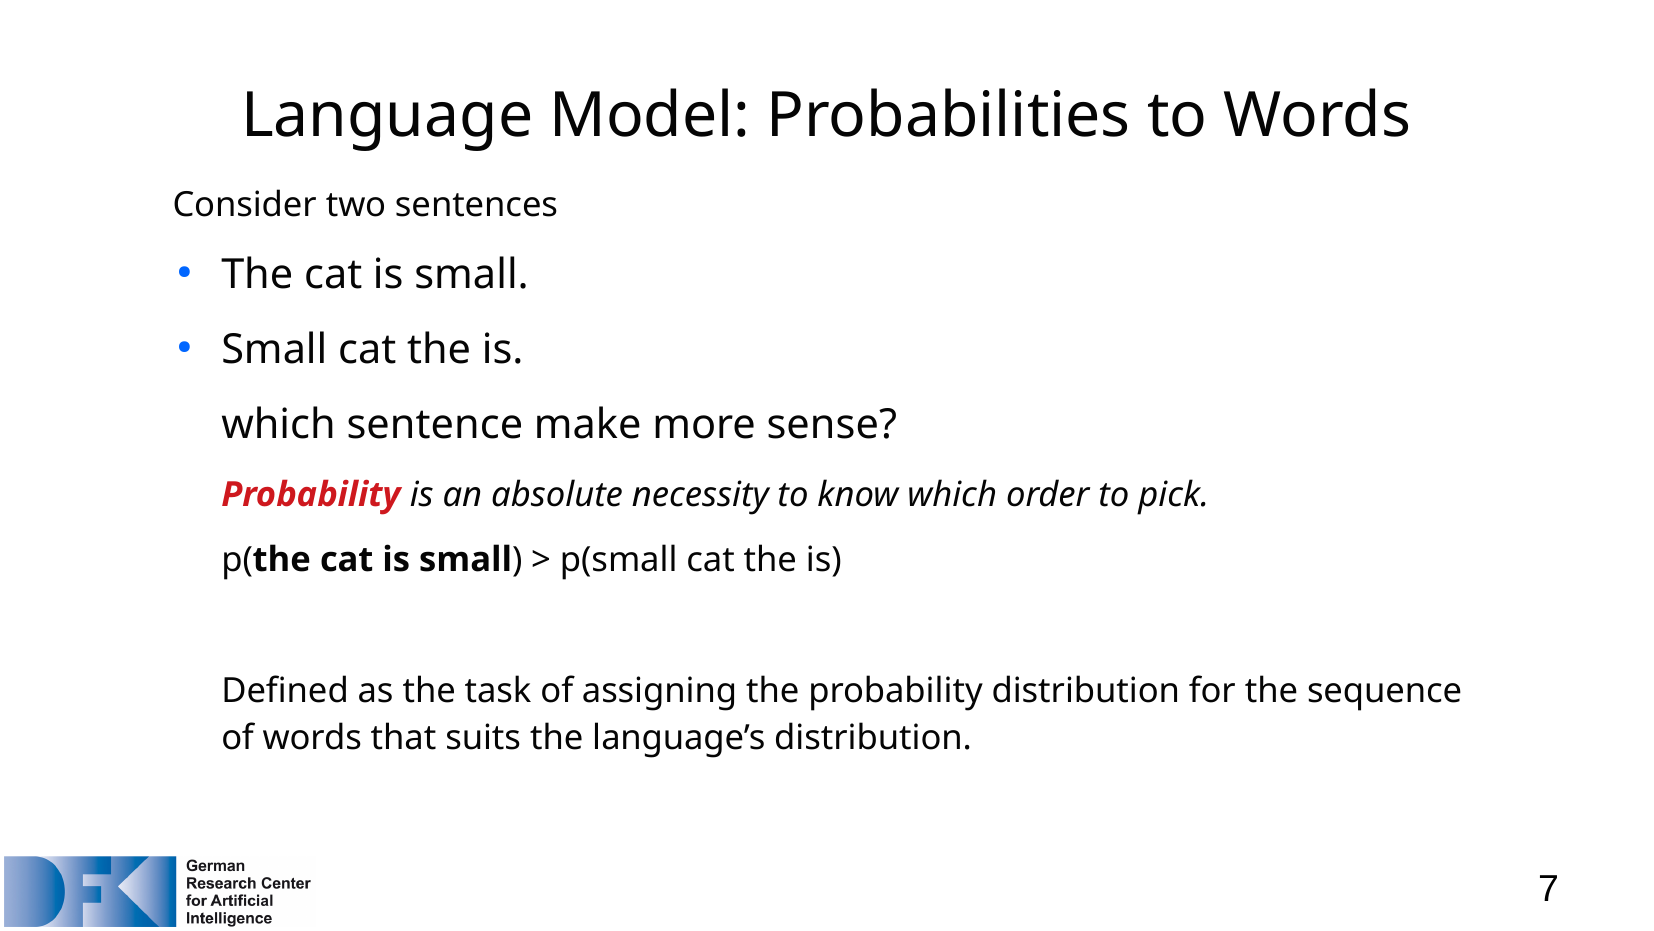

# Language Model: Probabilities to Words
Consider two sentences
The cat is small.
Small cat the is.
which sentence make more sense?
Probability is an absolute necessity to know which order to pick.
p(the cat is small) > p(small cat the is)
Defined as the task of assigning the probability distribution for the sequence of words that suits the language’s distribution.